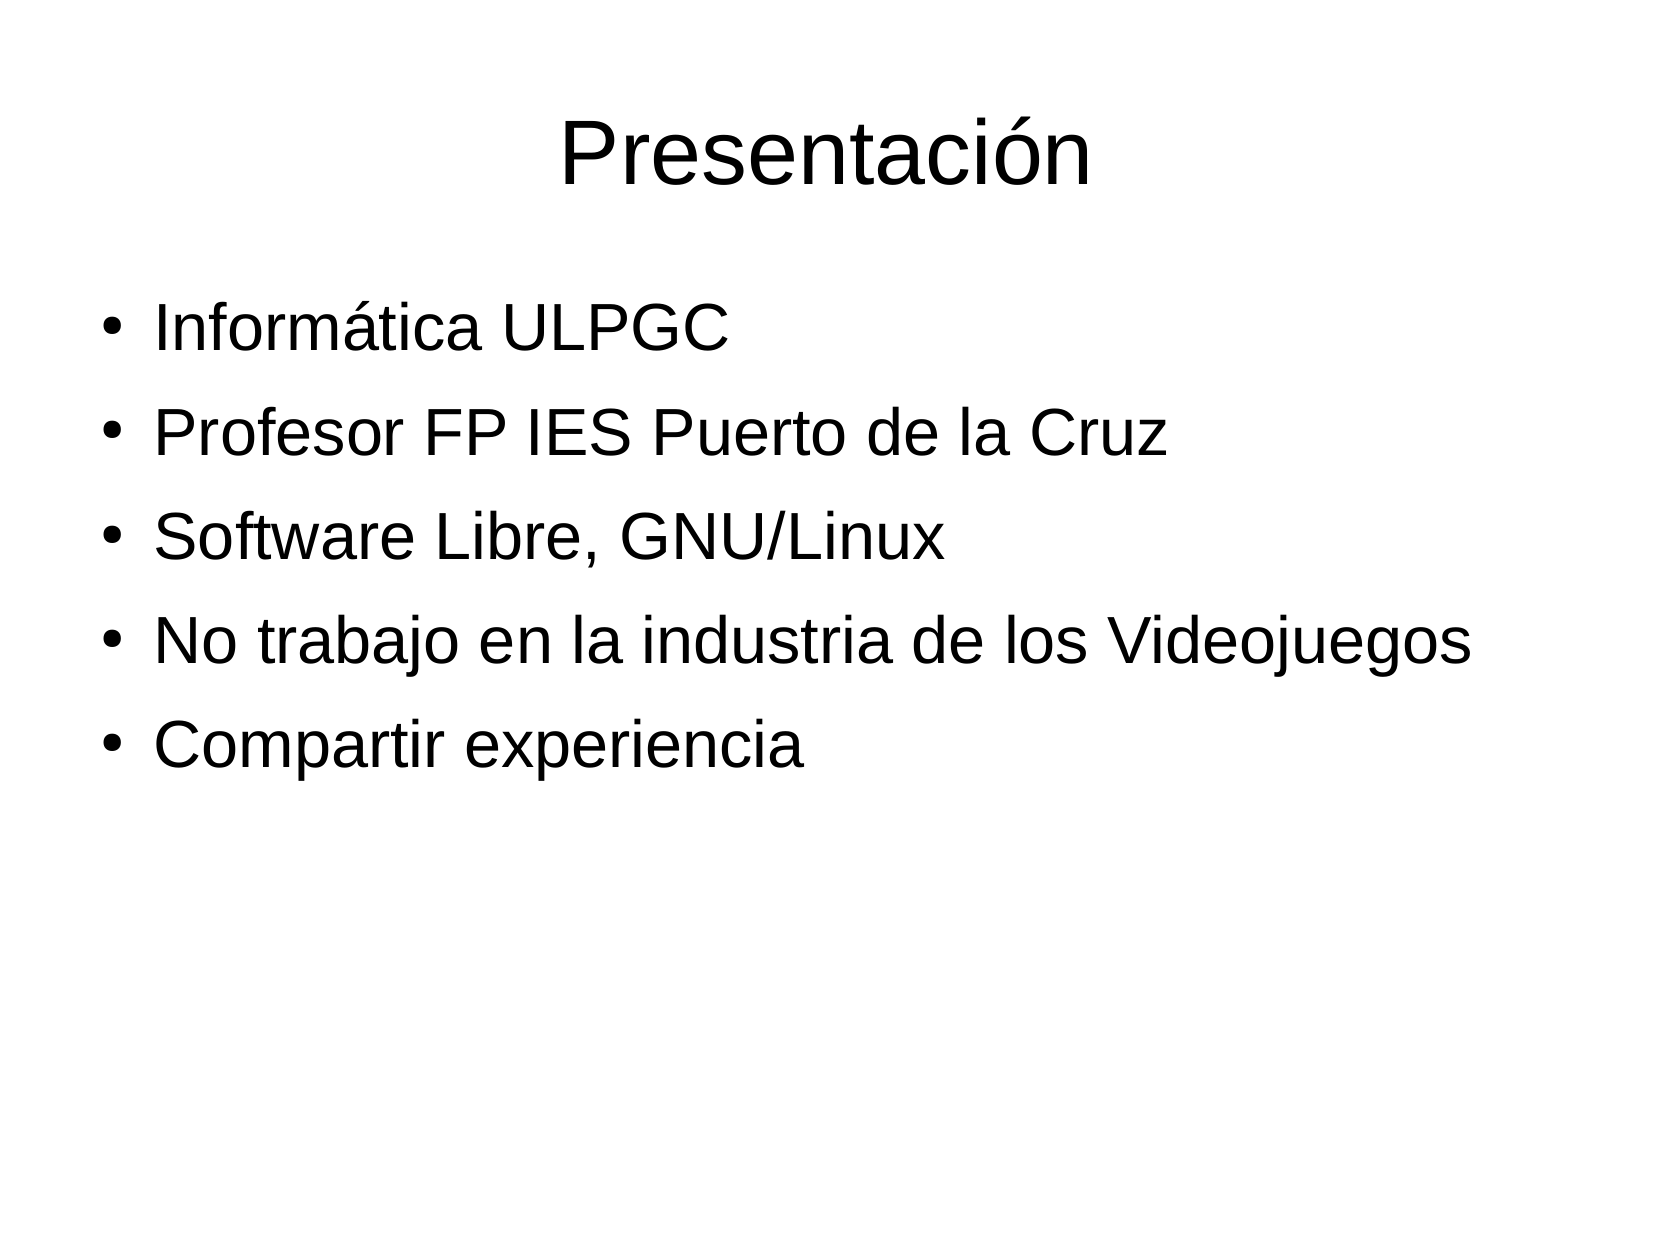

# Presentación
Informática ULPGC
Profesor FP IES Puerto de la Cruz
Software Libre, GNU/Linux
No trabajo en la industria de los Videojuegos
Compartir experiencia